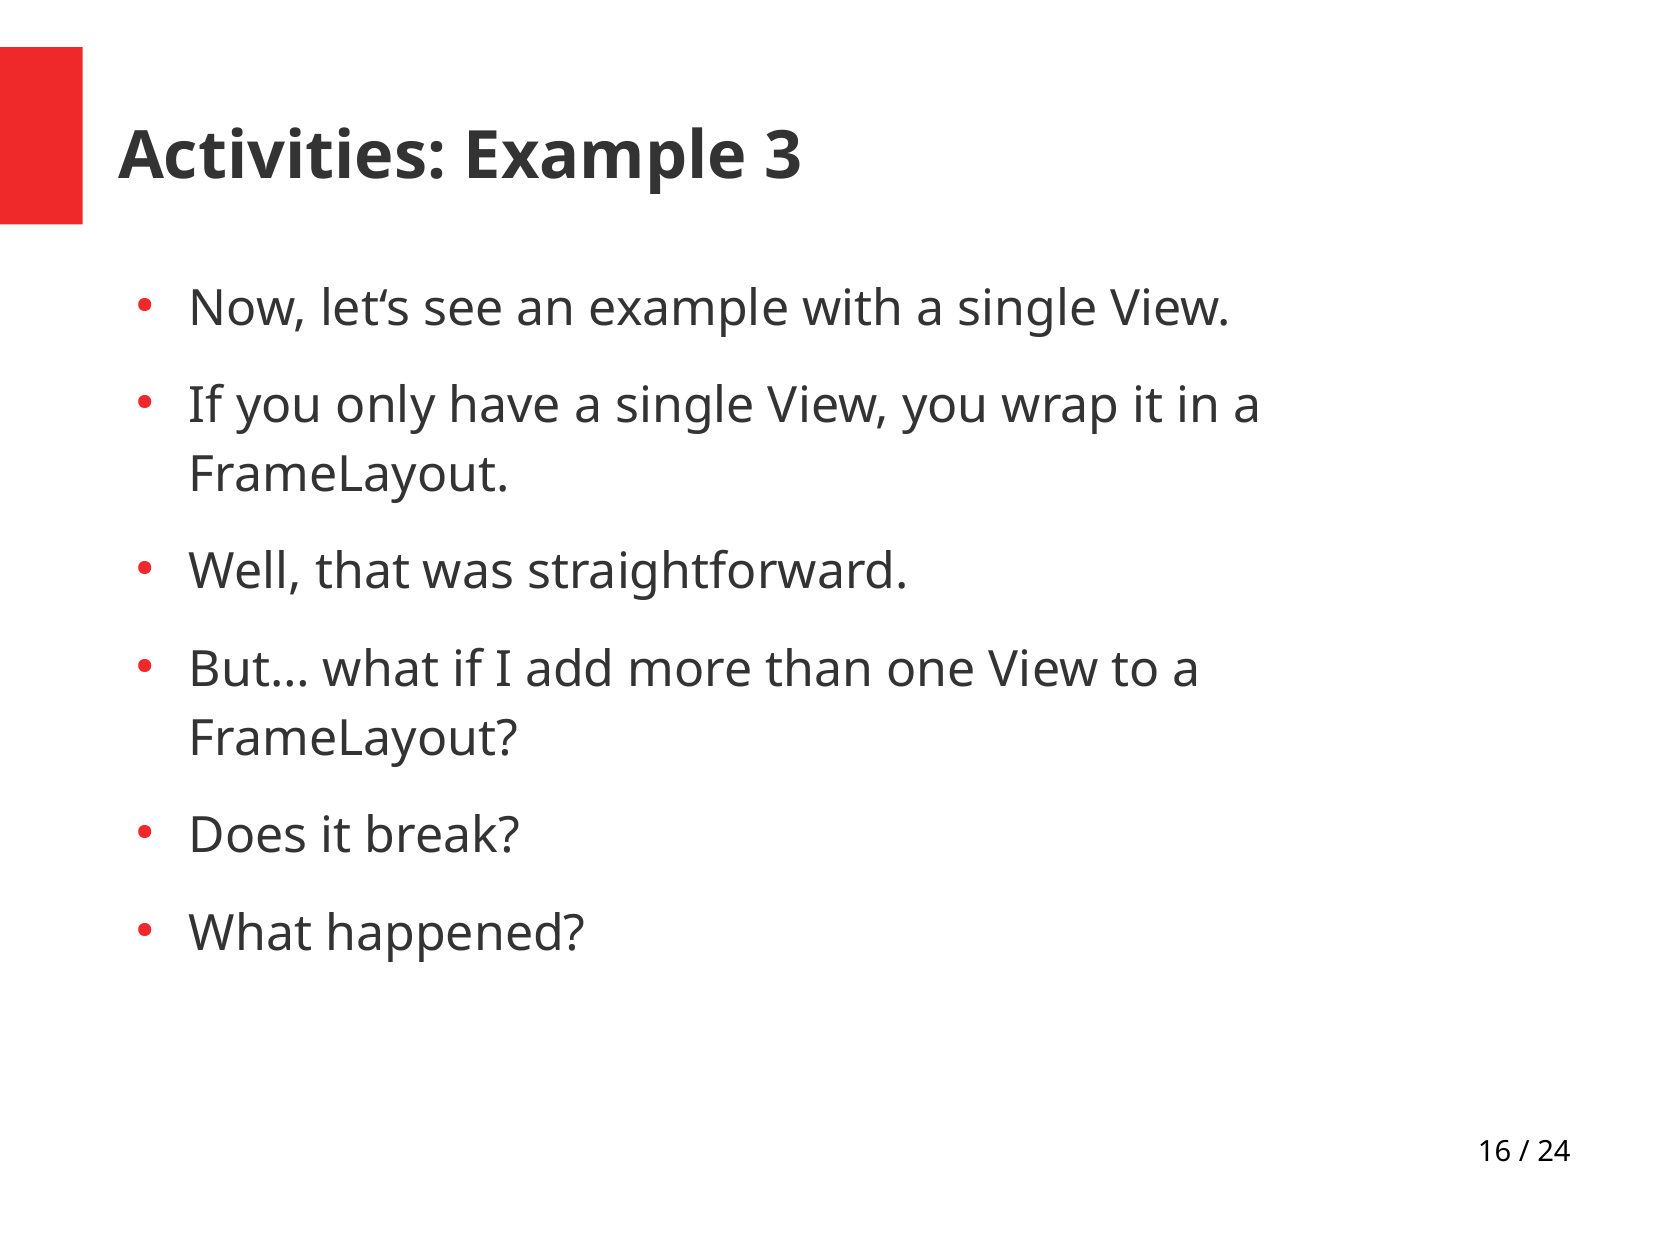

# Activities: Example 3
Now, let‘s see an example with a single View.
If you only have a single View, you wrap it in a FrameLayout.
Well, that was straightforward.
But… what if I add more than one View to a FrameLayout?
Does it break?
What happened?
16